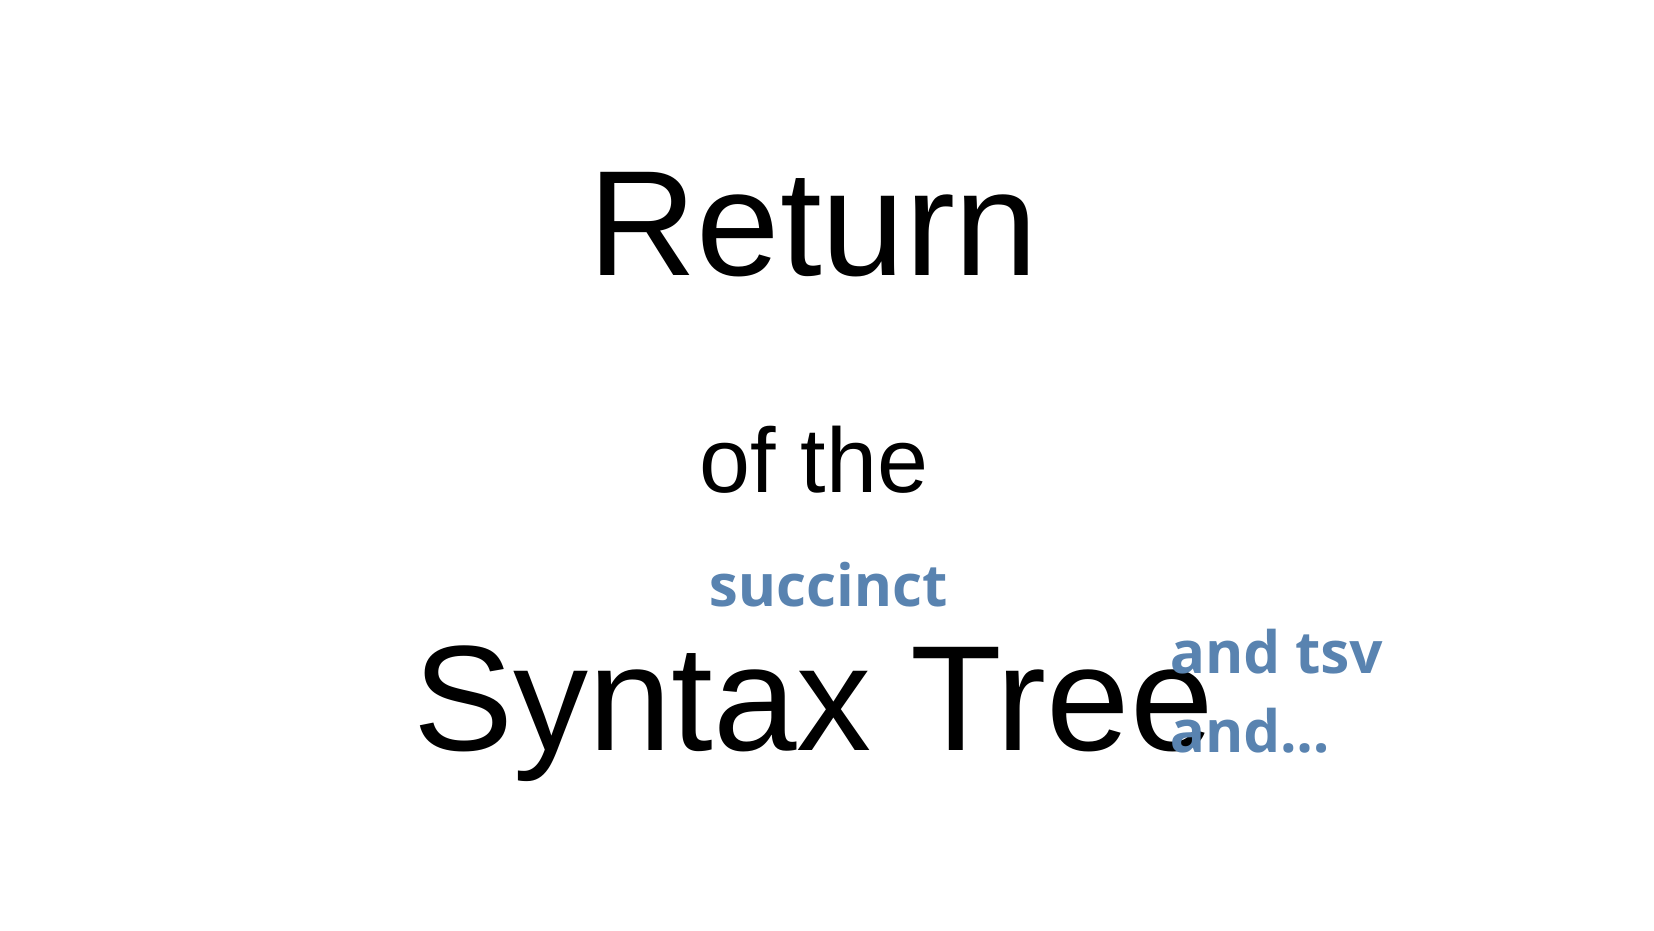

# Return of the Syntax Tree
succinct
and tsv and...